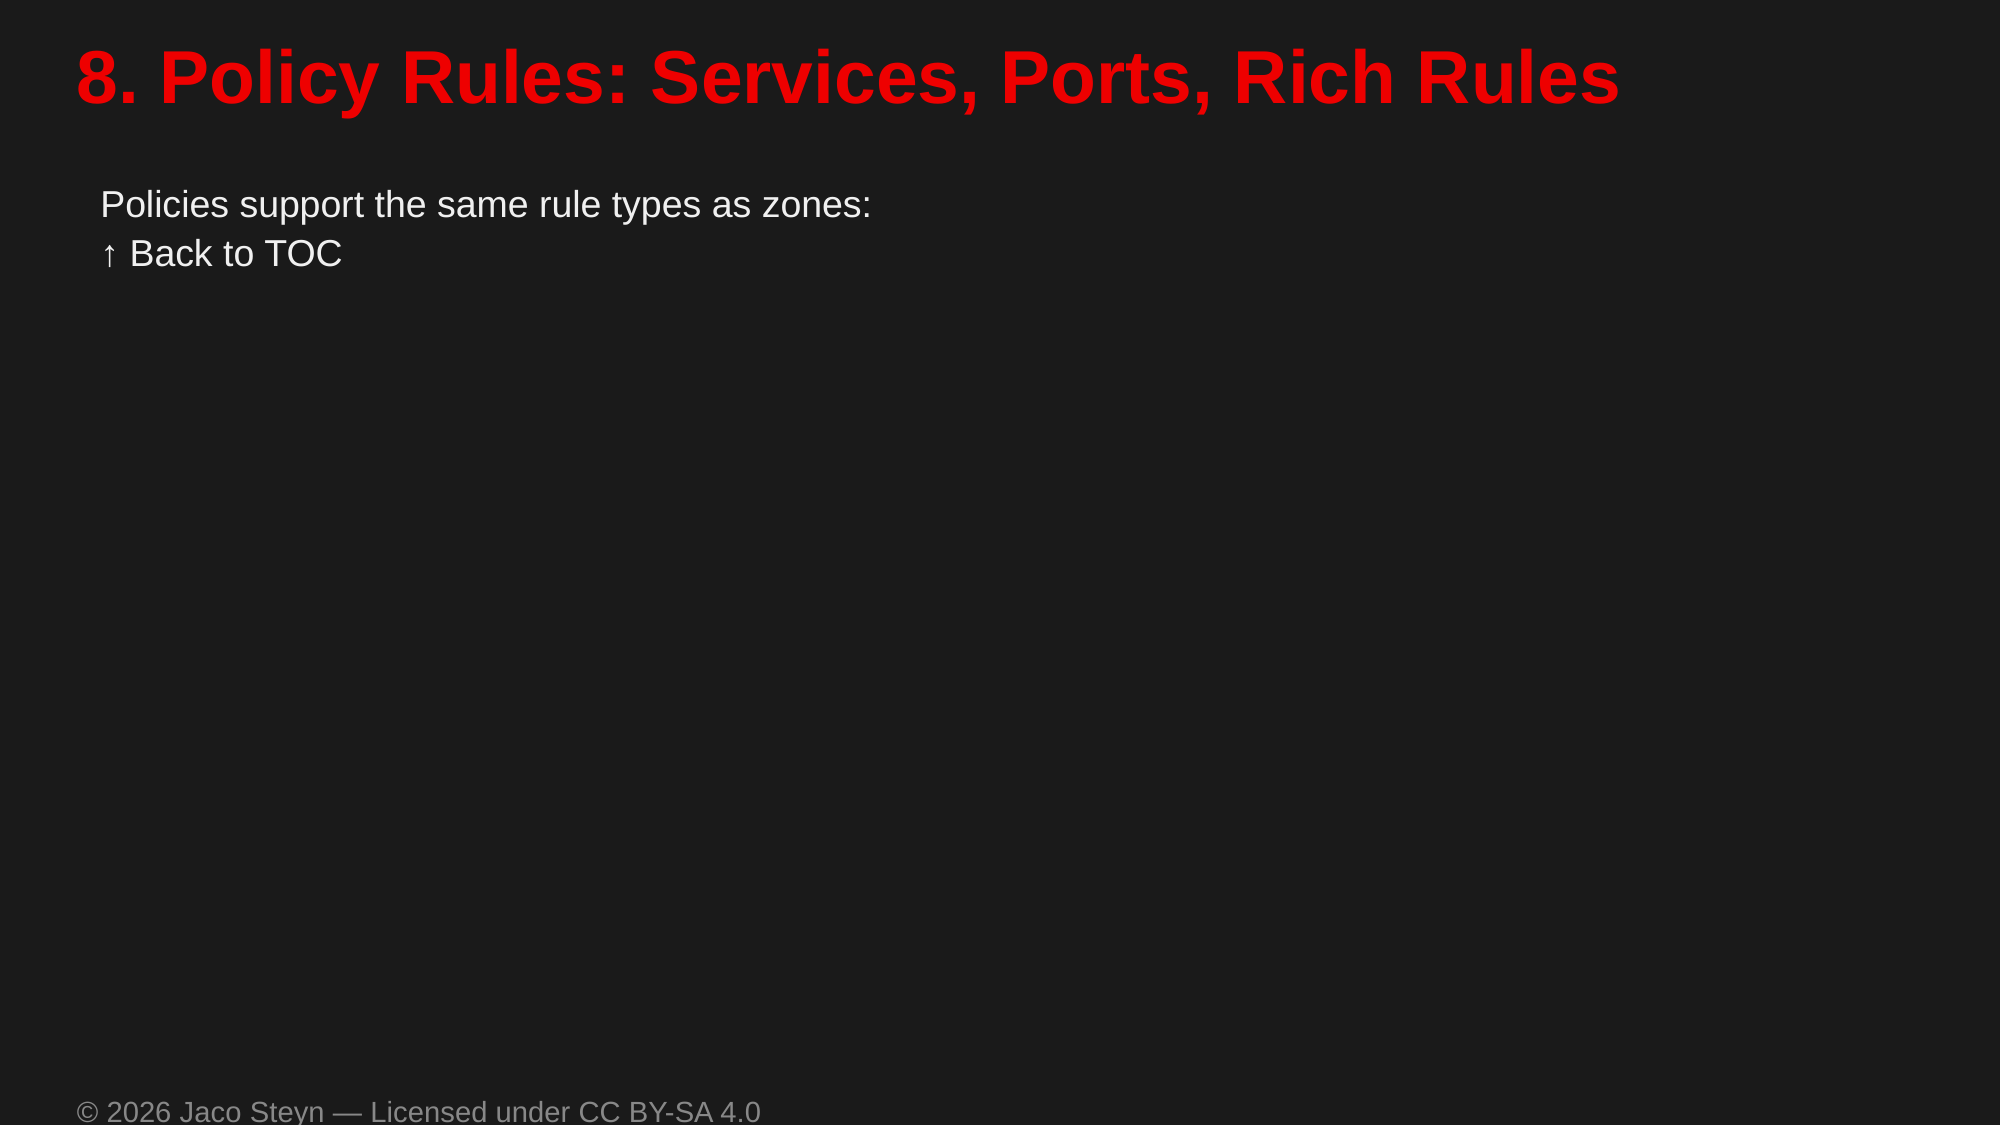

8. Policy Rules: Services, Ports, Rich Rules
Policies support the same rule types as zones:
↑ Back to TOC
© 2026 Jaco Steyn — Licensed under CC BY-SA 4.0